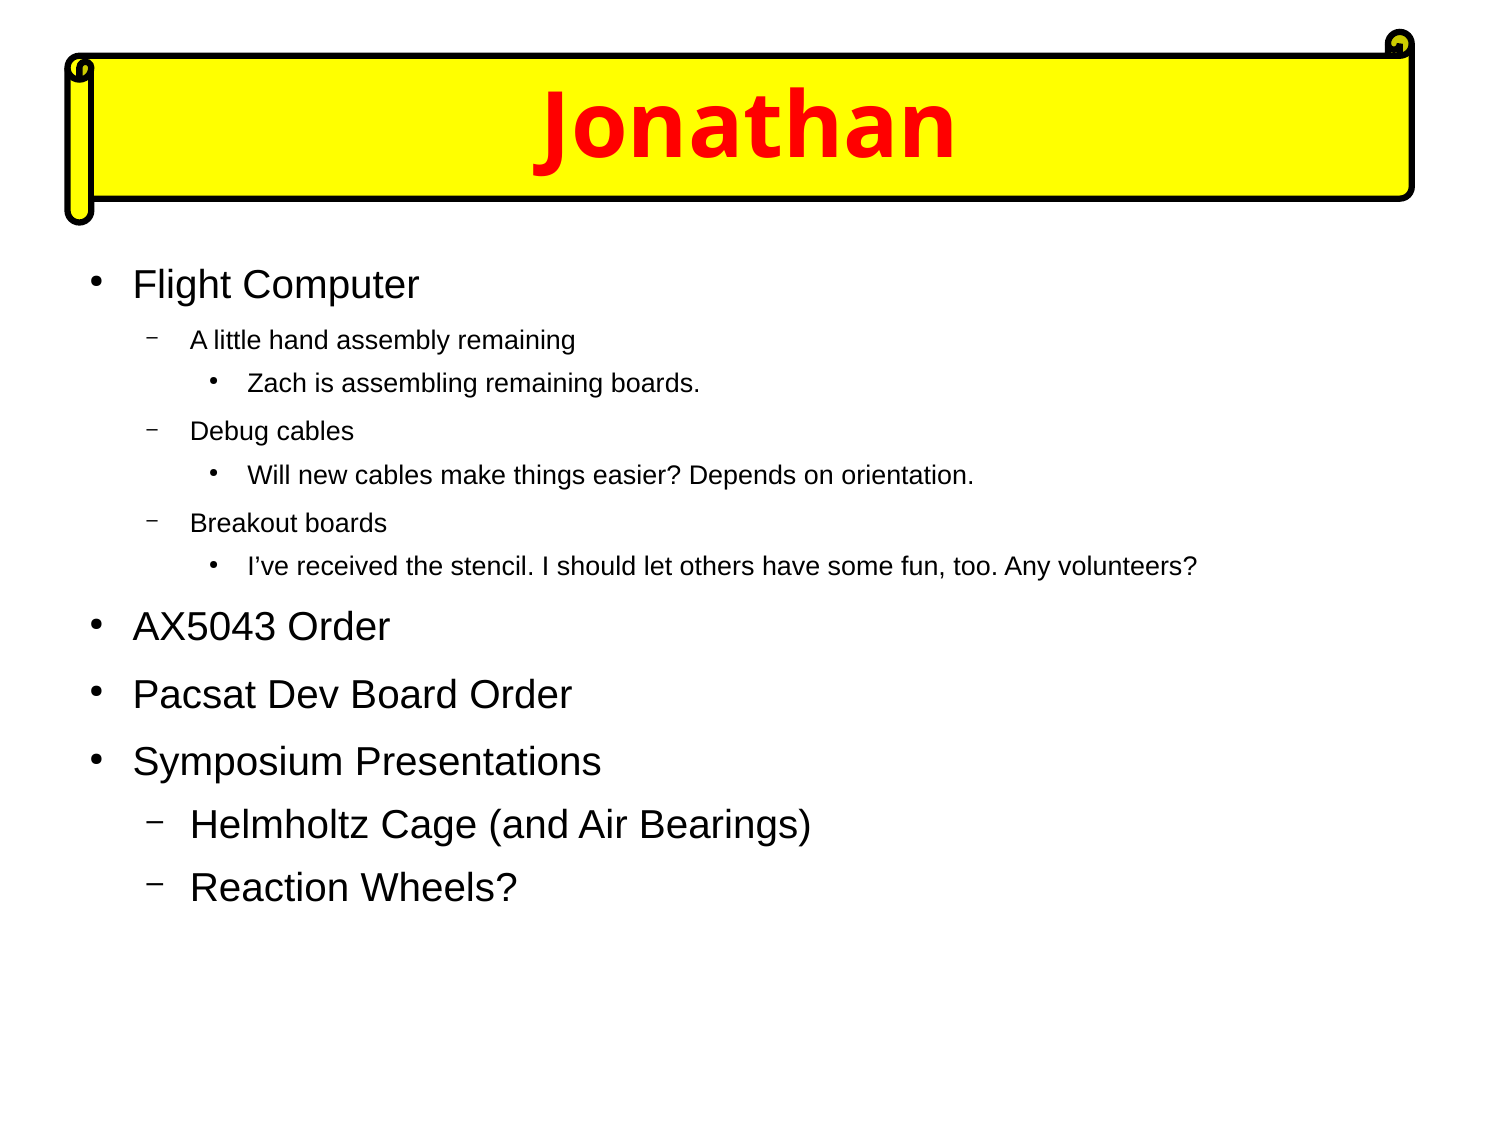

Jonathan
# Flight Computer
A little hand assembly remaining
Zach is assembling remaining boards.
Debug cables
Will new cables make things easier? Depends on orientation.
Breakout boards
I’ve received the stencil. I should let others have some fun, too. Any volunteers?
AX5043 Order
Pacsat Dev Board Order
Symposium Presentations
Helmholtz Cage (and Air Bearings)
Reaction Wheels?